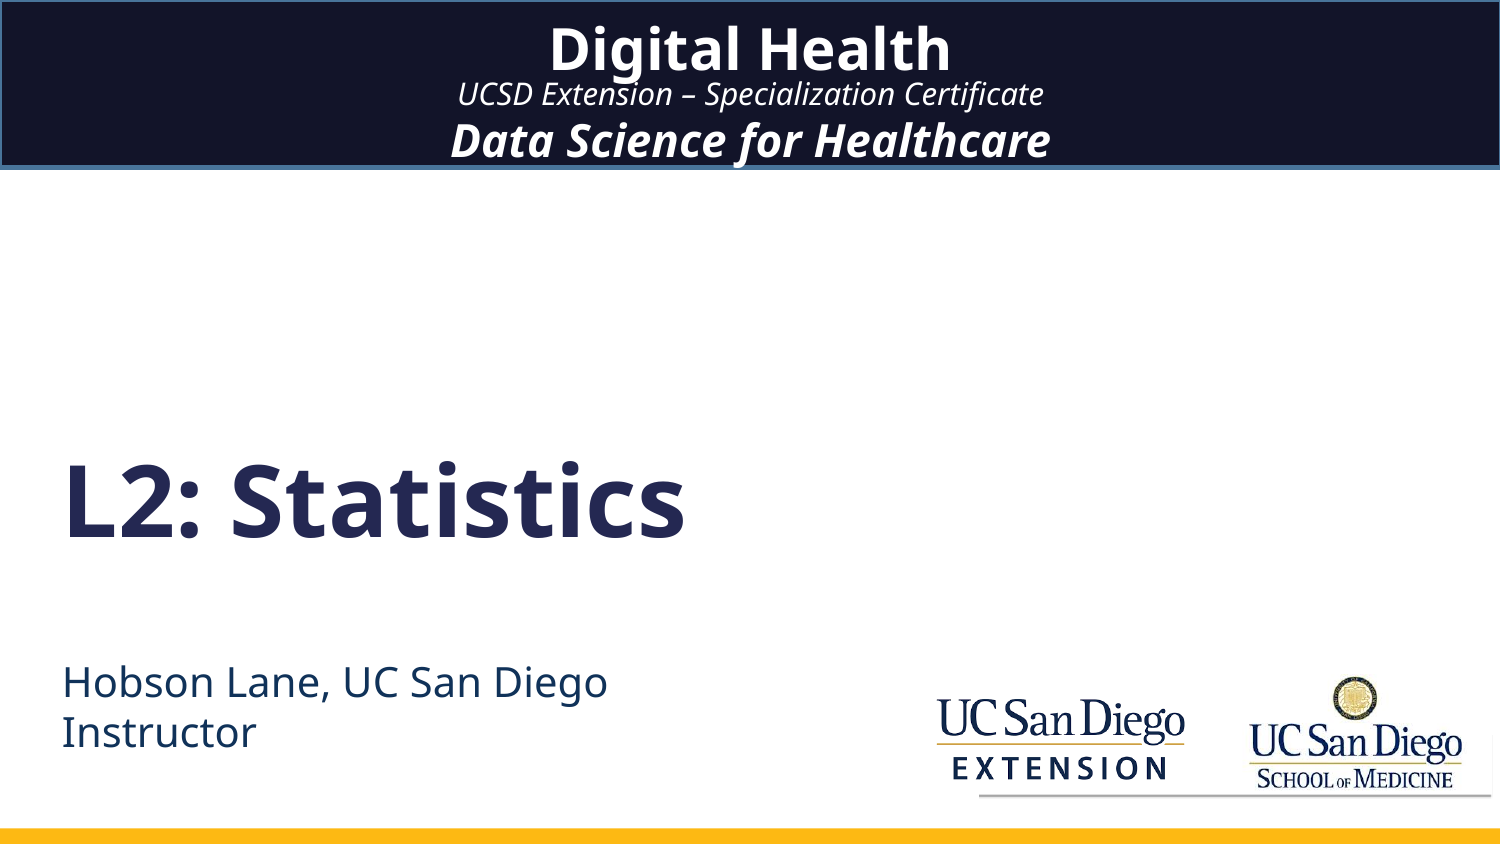

Digital Health
UCSD Extension – Specialization Certificate
Data Science for Healthcare
L2: Statistics
Hobson Lane, UC San Diego
Instructor